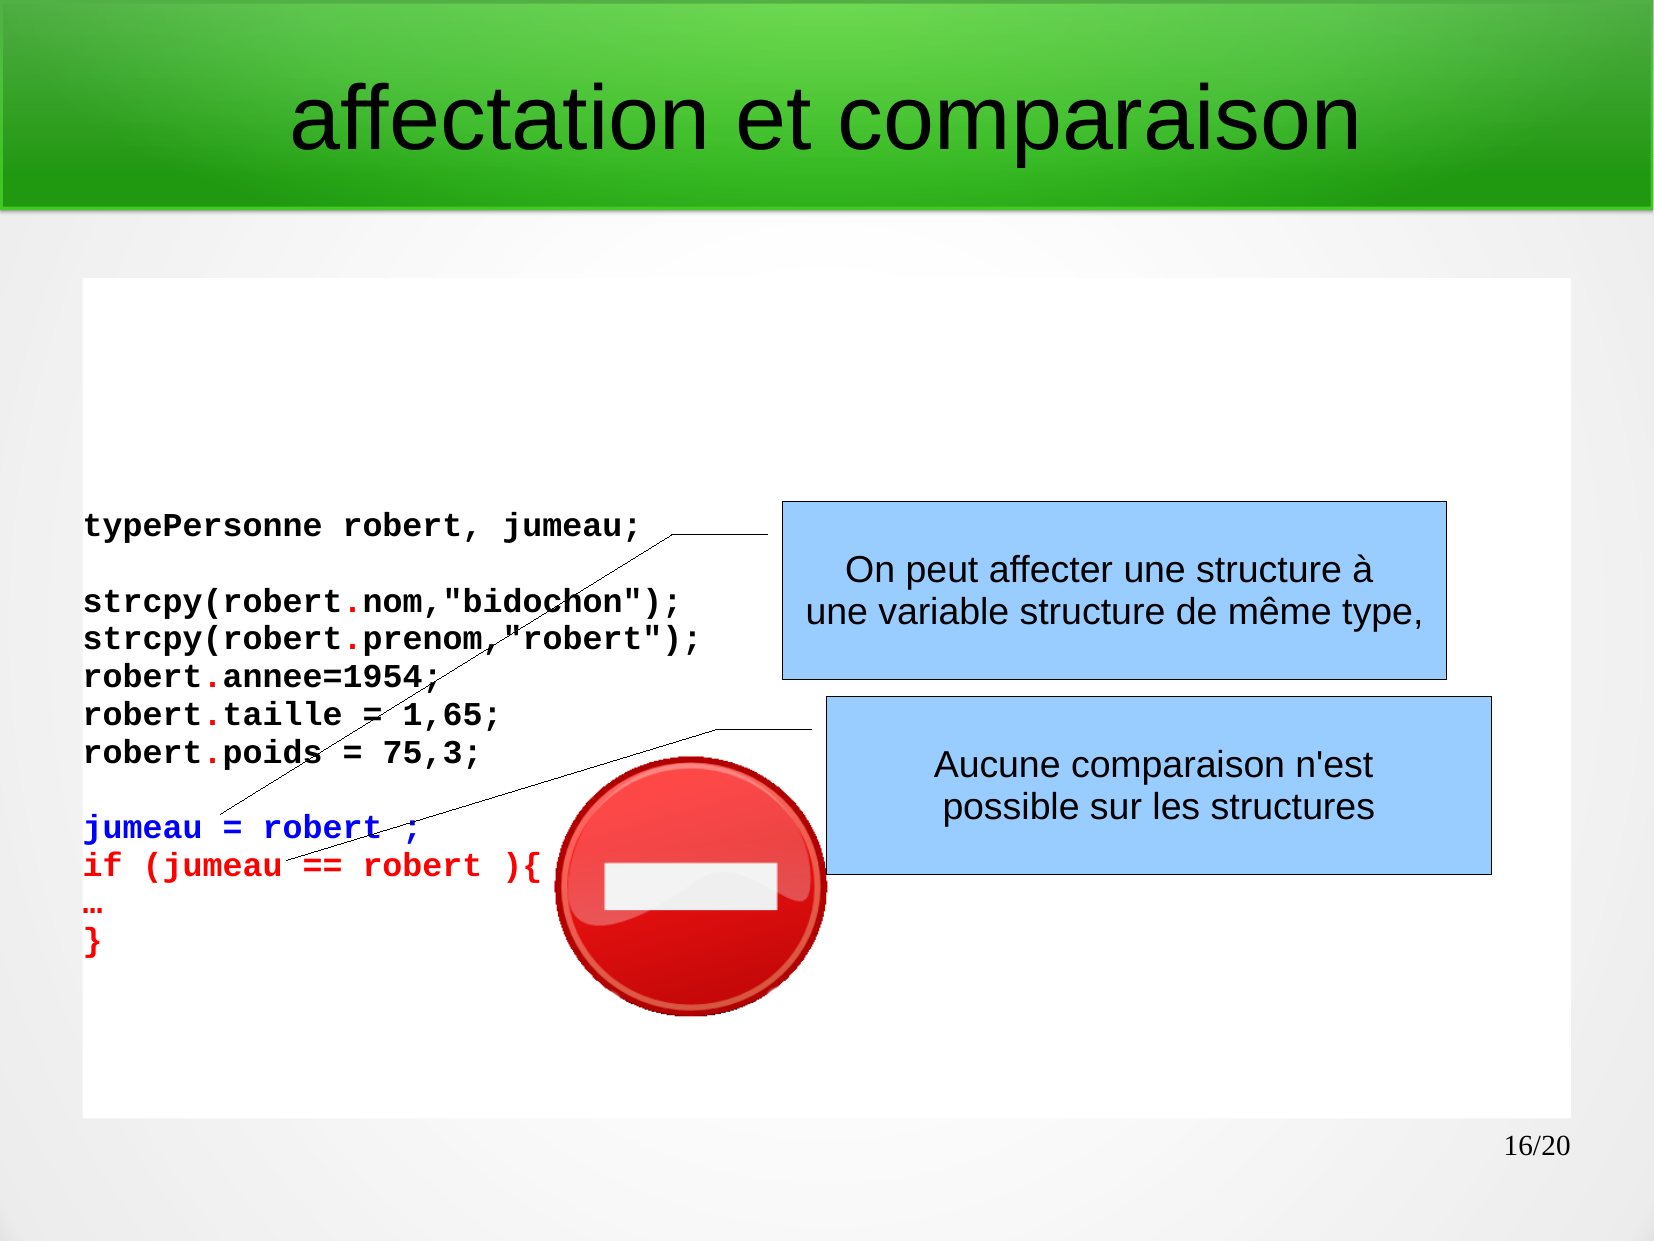

# affectation et comparaison
typePersonne robert, jumeau;
strcpy(robert.nom,"bidochon");
strcpy(robert.prenom,"robert");
robert.annee=1954;
robert.taille = 1,65;
robert.poids = 75,3;
jumeau = robert ;
if (jumeau == robert ){
…
}
On peut affecter une structure à
une variable structure de même type,
Aucune comparaison n'est
possible sur les structures
16